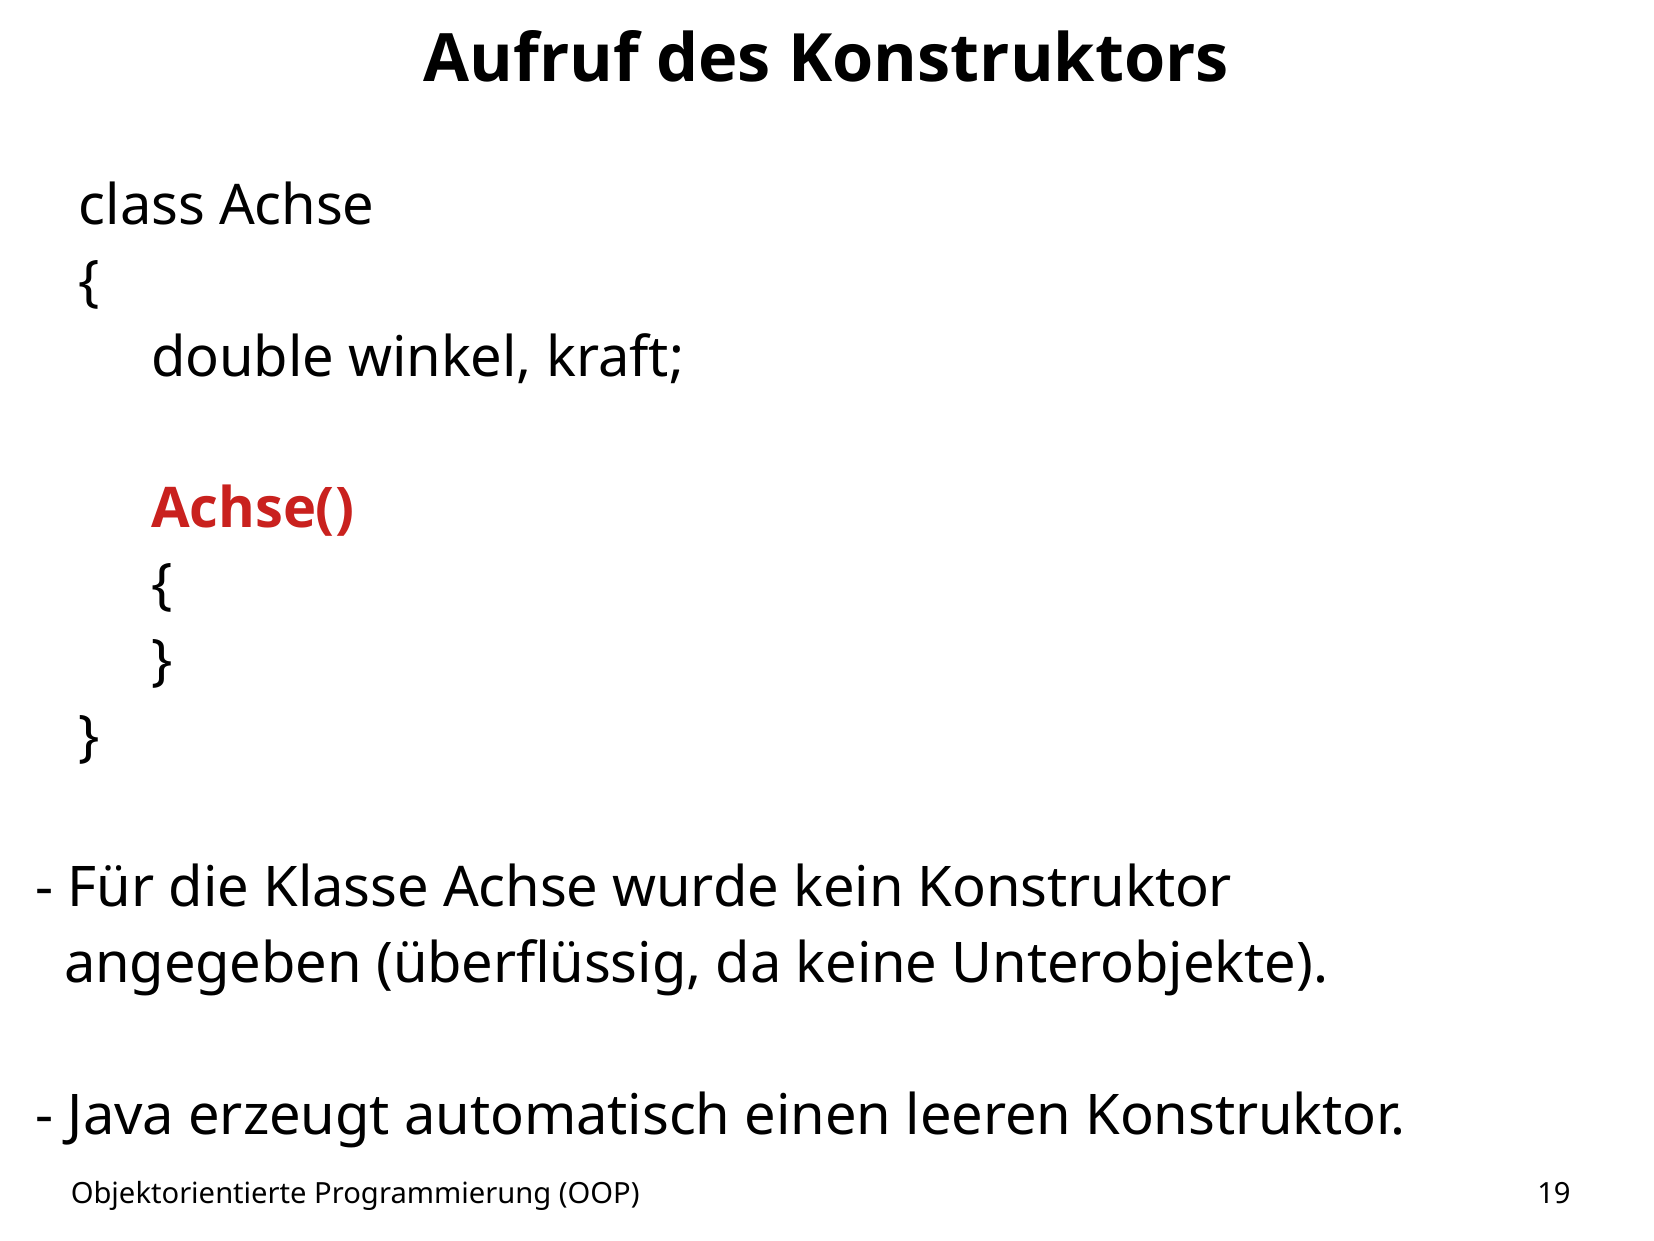

# Aufruf des Konstruktors
 class Achse
 {
 double winkel, kraft;
 Achse()
 {
 }
 }
- Für die Klasse Achse wurde kein Konstruktor
 angegeben (überflüssig, da keine Unterobjekte).
- Java erzeugt automatisch einen leeren Konstruktor.
Objektorientierte Programmierung (OOP)
19